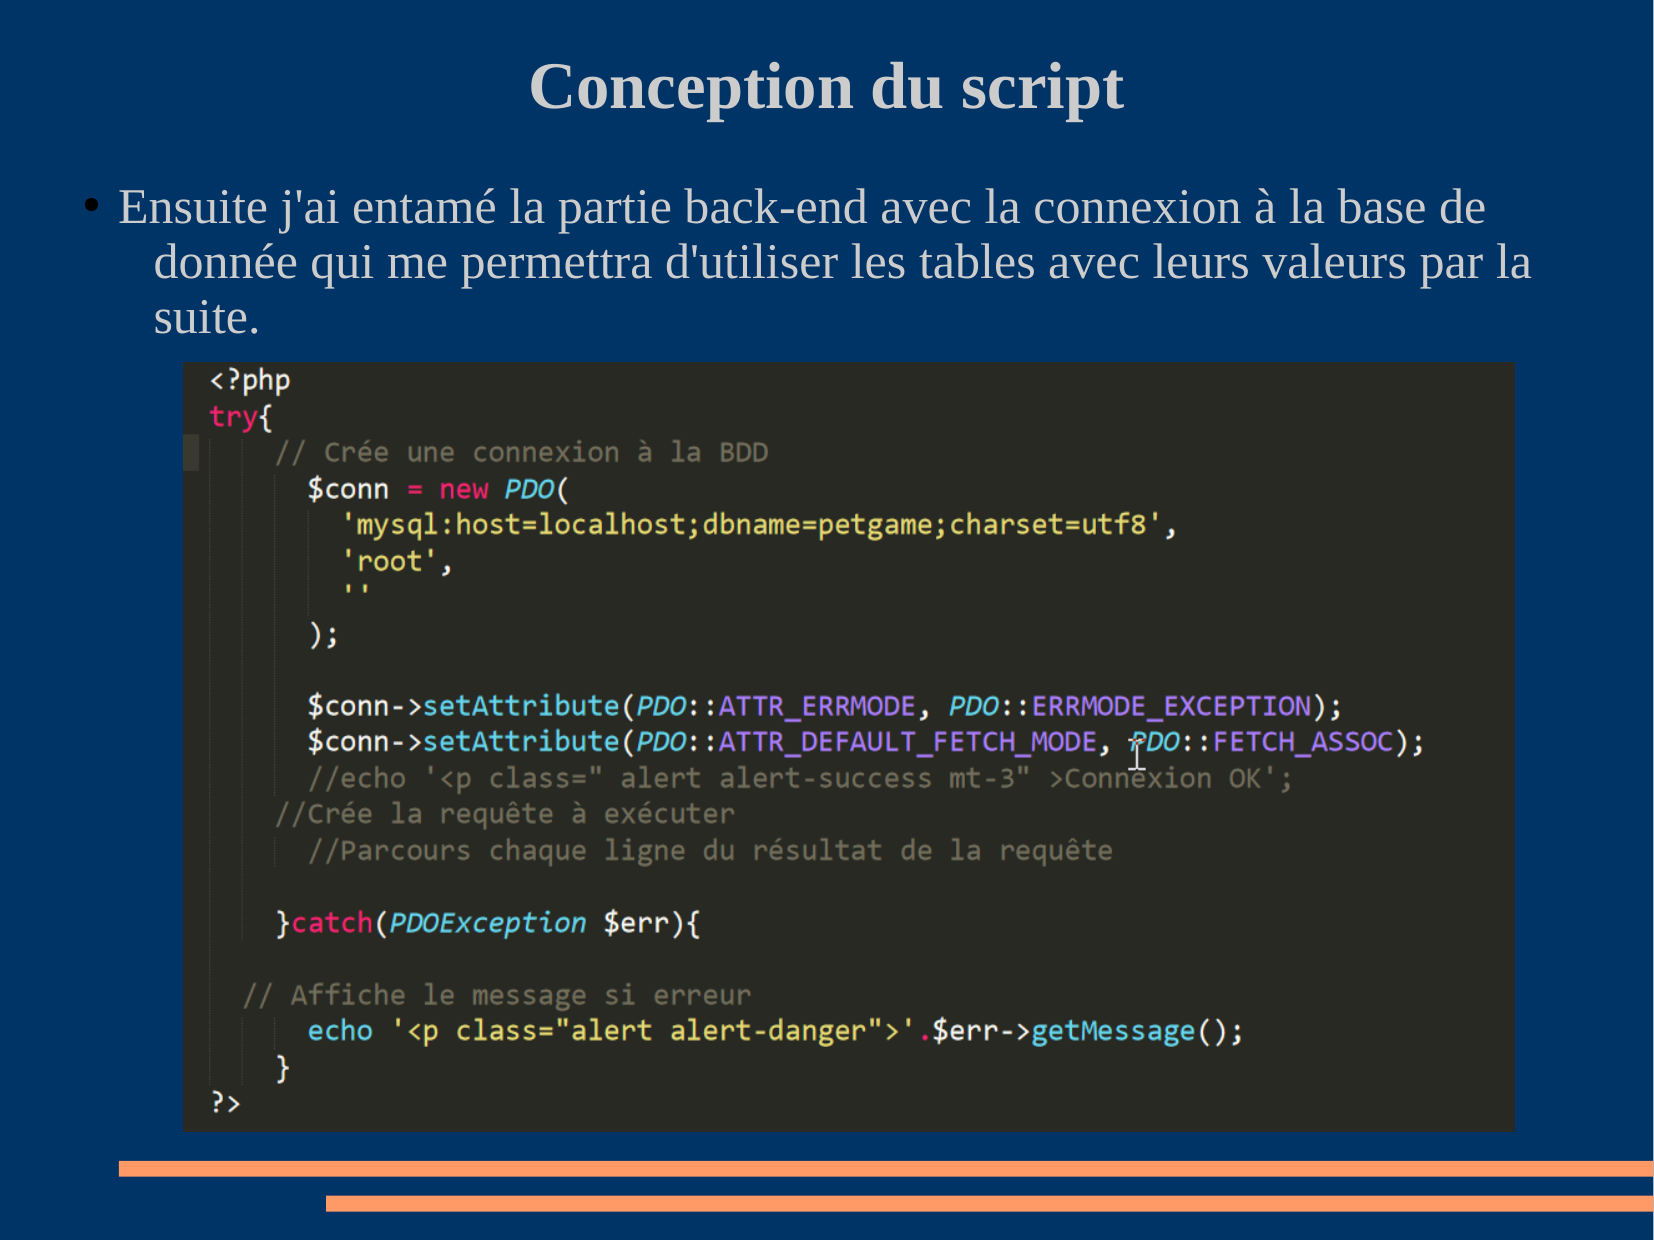

# Conception du script
Ensuite j'ai entamé la partie back-end avec la connexion à la base de donnée qui me permettra d'utiliser les tables avec leurs valeurs par la suite.